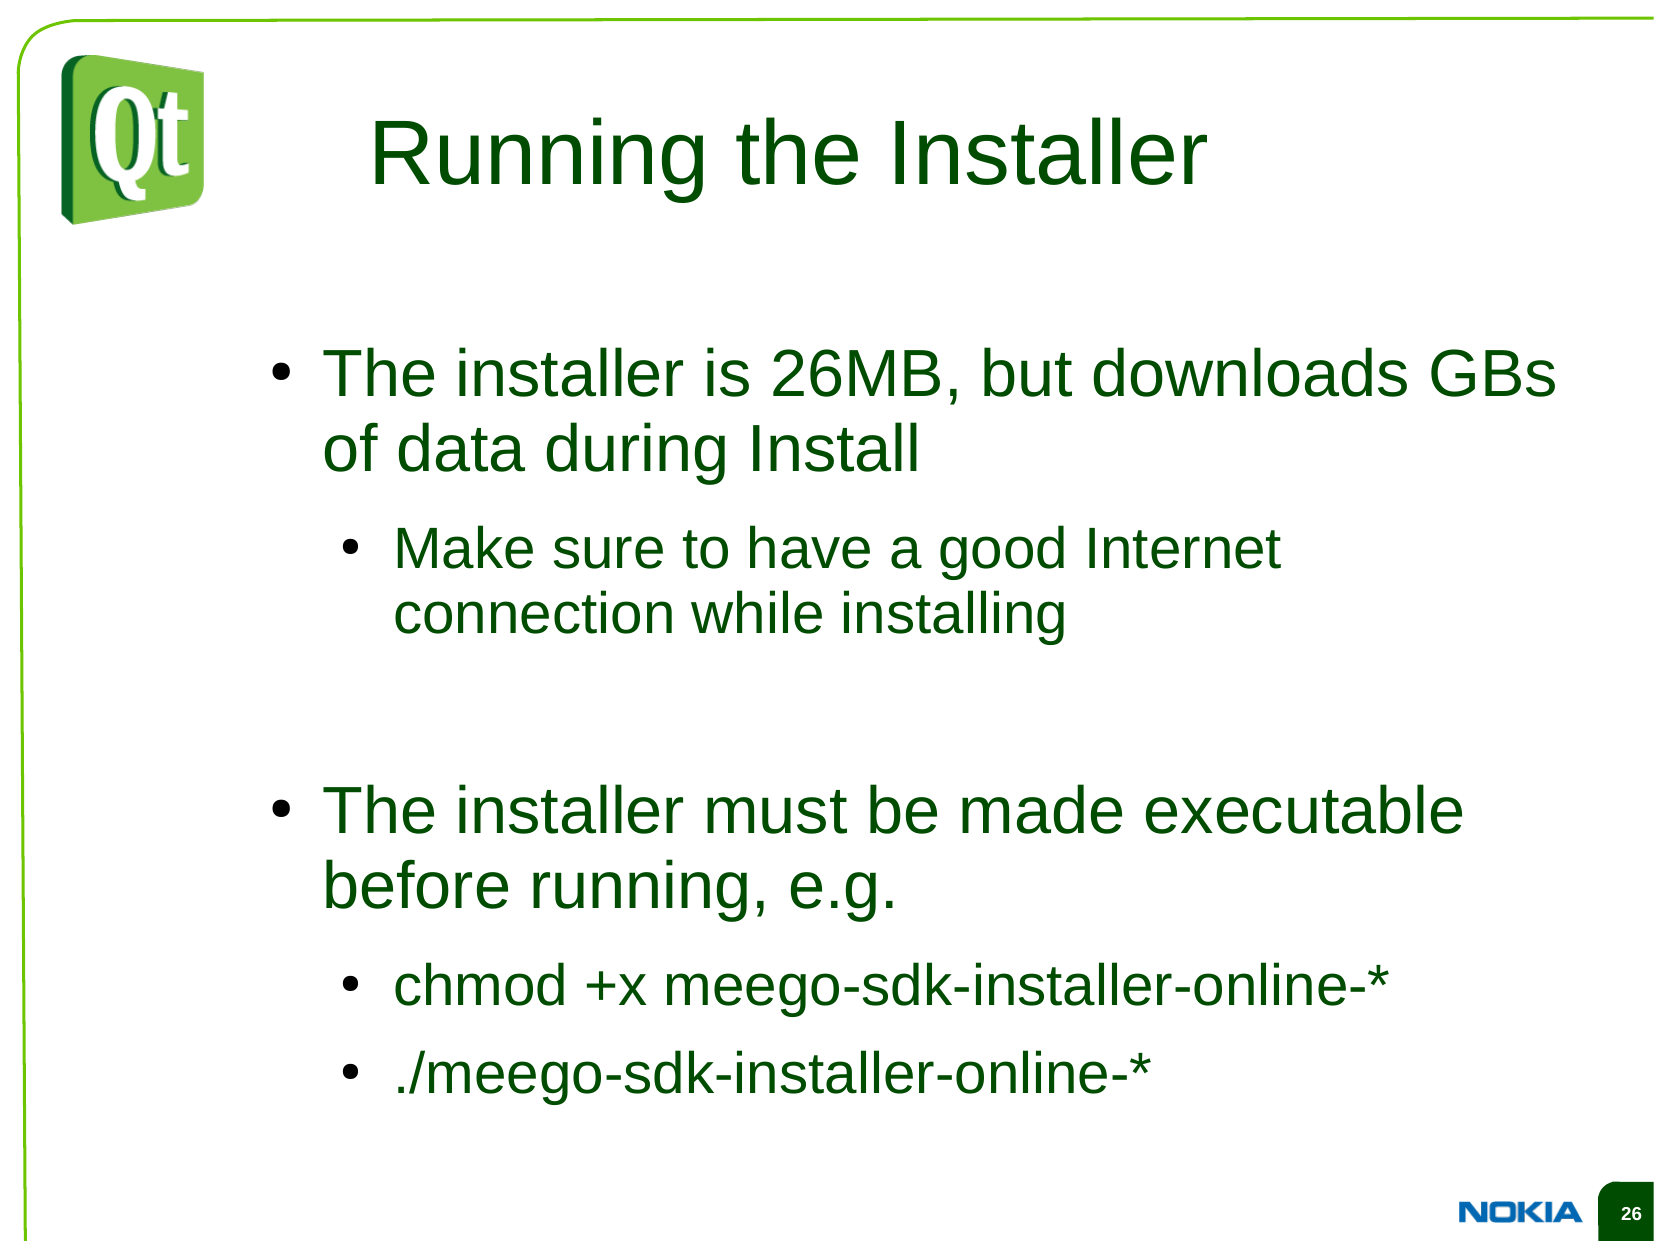

# Running the Installer
The installer is 26MB, but downloads GBs of data during Install
Make sure to have a good Internet connection while installing
The installer must be made executable before running, e.g.
chmod +x meego-sdk-installer-online-*
./meego-sdk-installer-online-*